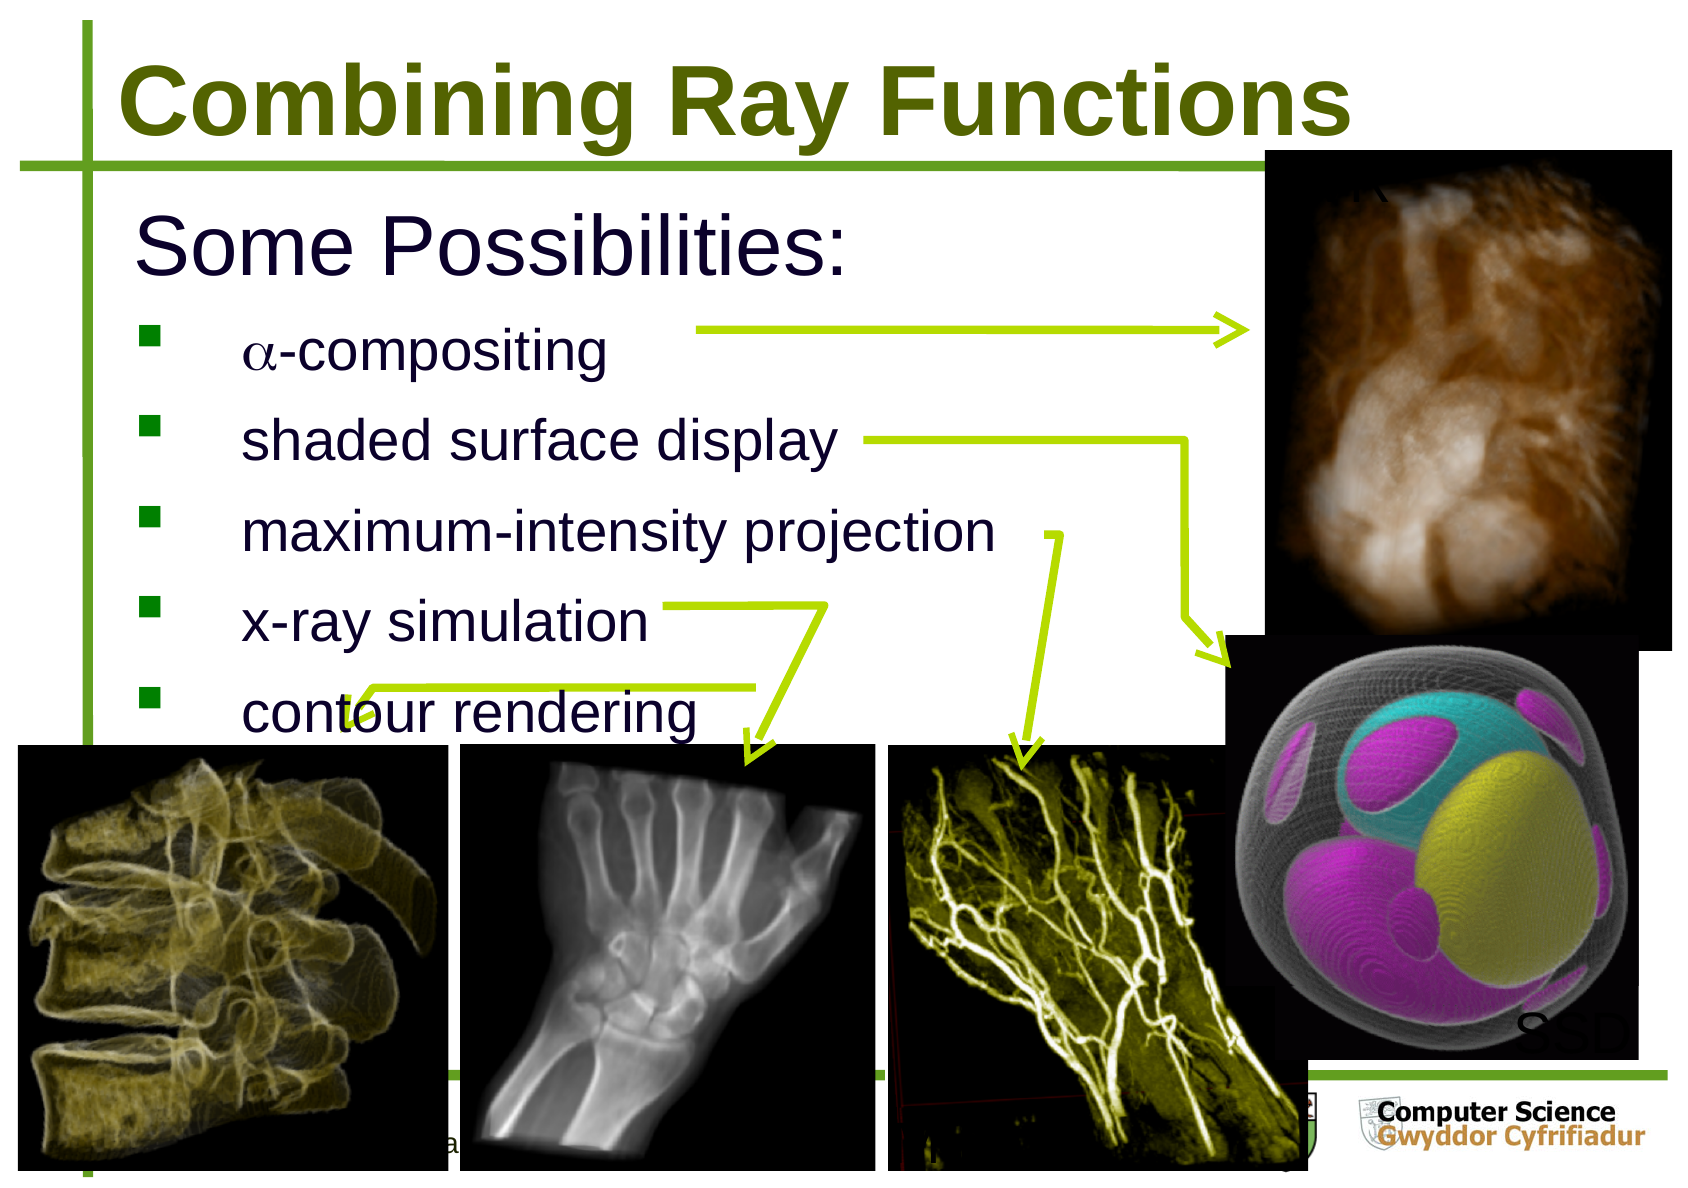

# Combining Ray Functions
DVR
Some Possibilities:
-compositing
shaded surface display
maximum-intensity projection
x-ray simulation
contour rendering
SSD
MIP